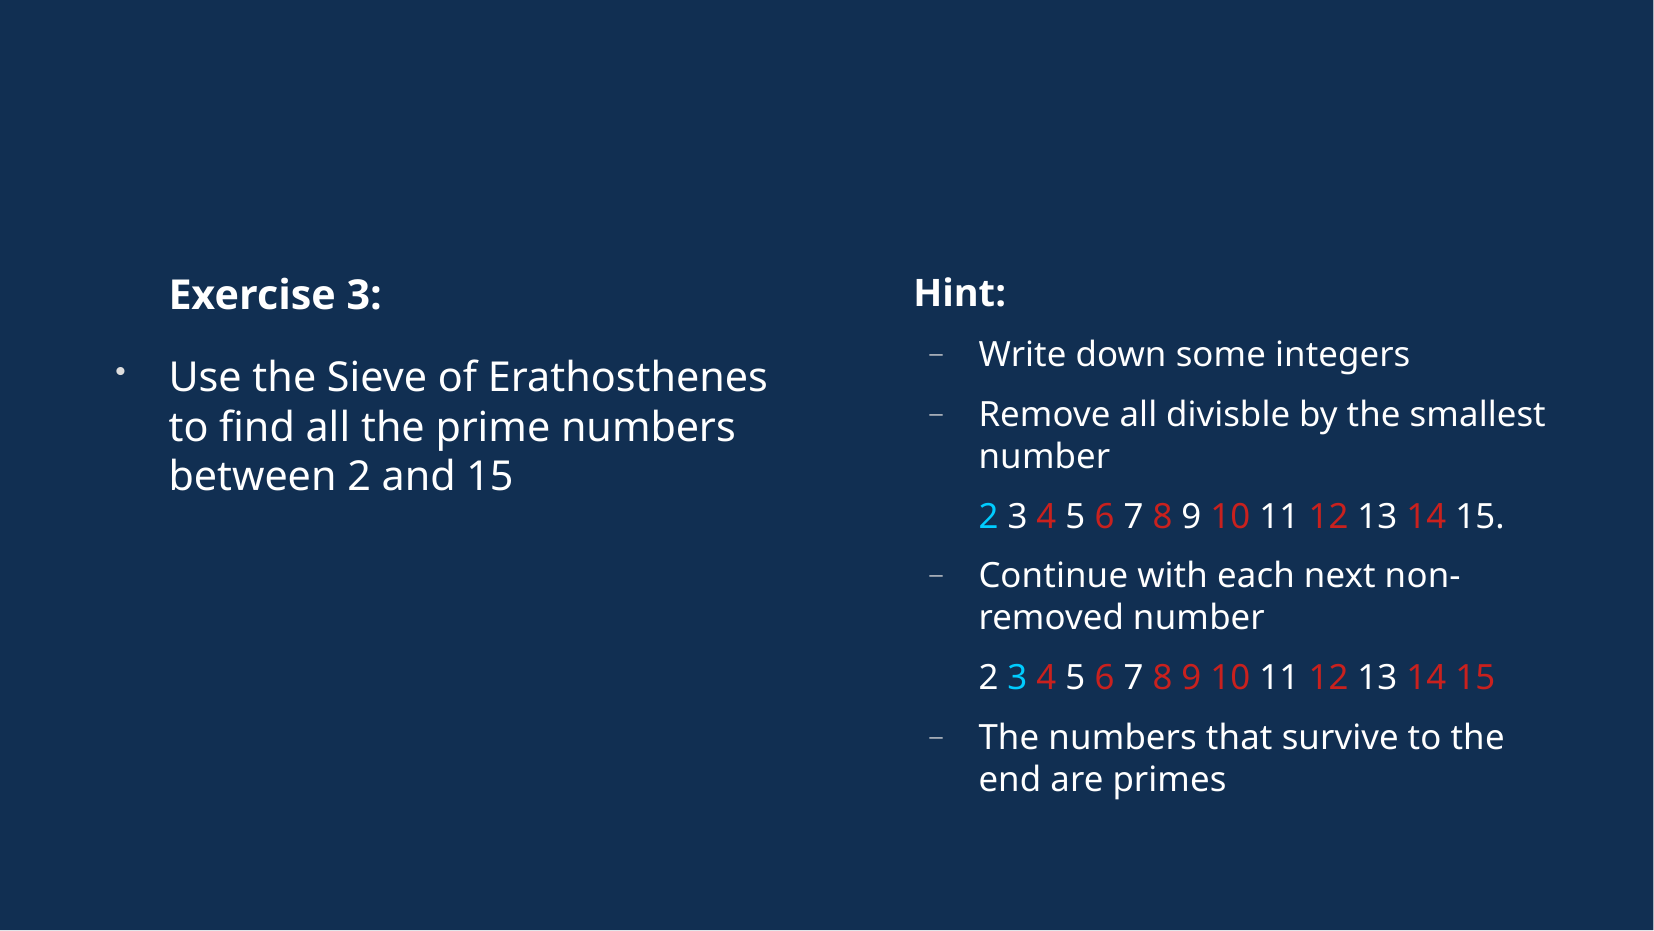

#
Exercise 3:
Use the Sieve of Erathosthenes to find all the prime numbers between 2 and 15
Hint:
Write down some integers
Remove all divisble by the smallest number
2 3 4 5 6 7 8 9 10 11 12 13 14 15.
Continue with each next non-removed number
2 3 4 5 6 7 8 9 10 11 12 13 14 15
The numbers that survive to the end are primes